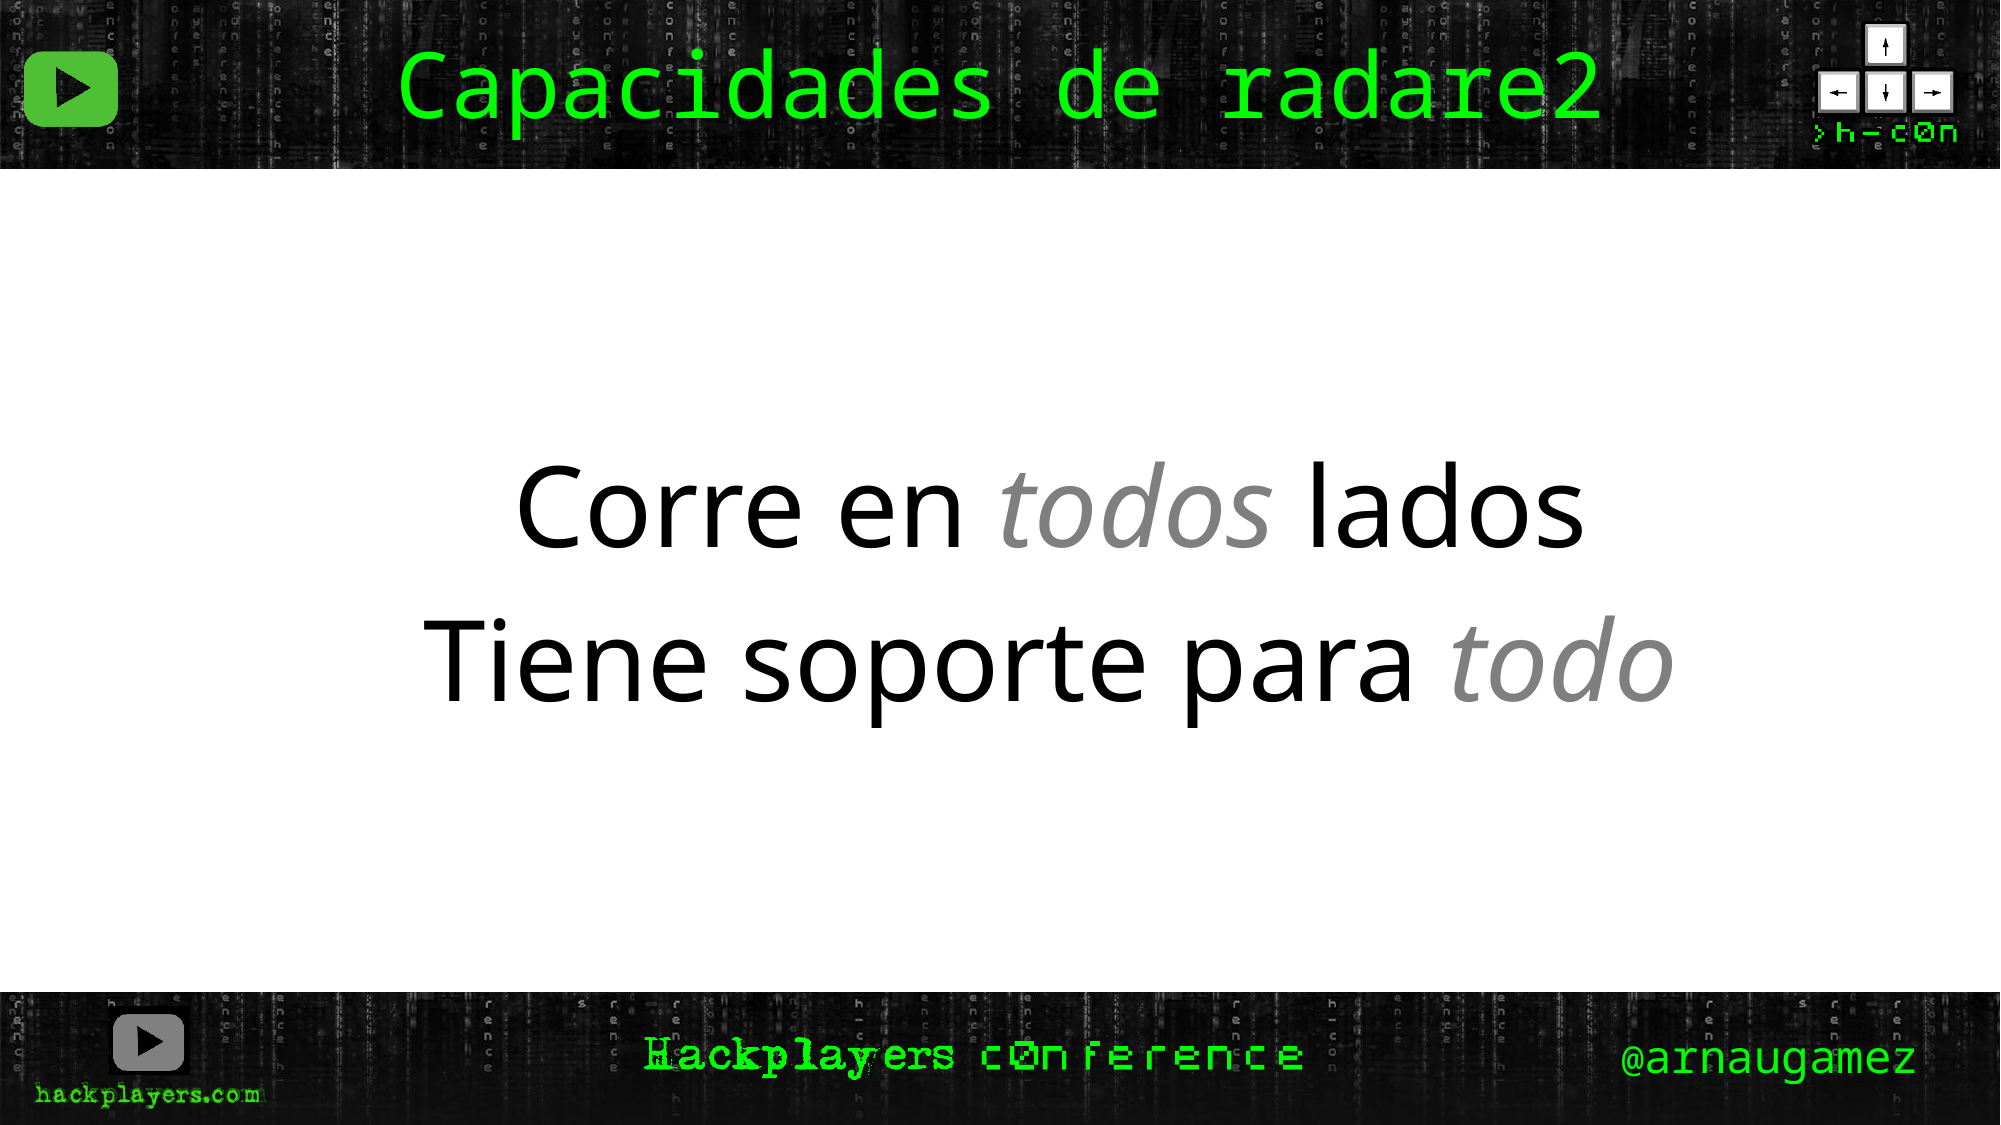

# Capacidades de radare2
Corre en todos lados
Tiene soporte para todo